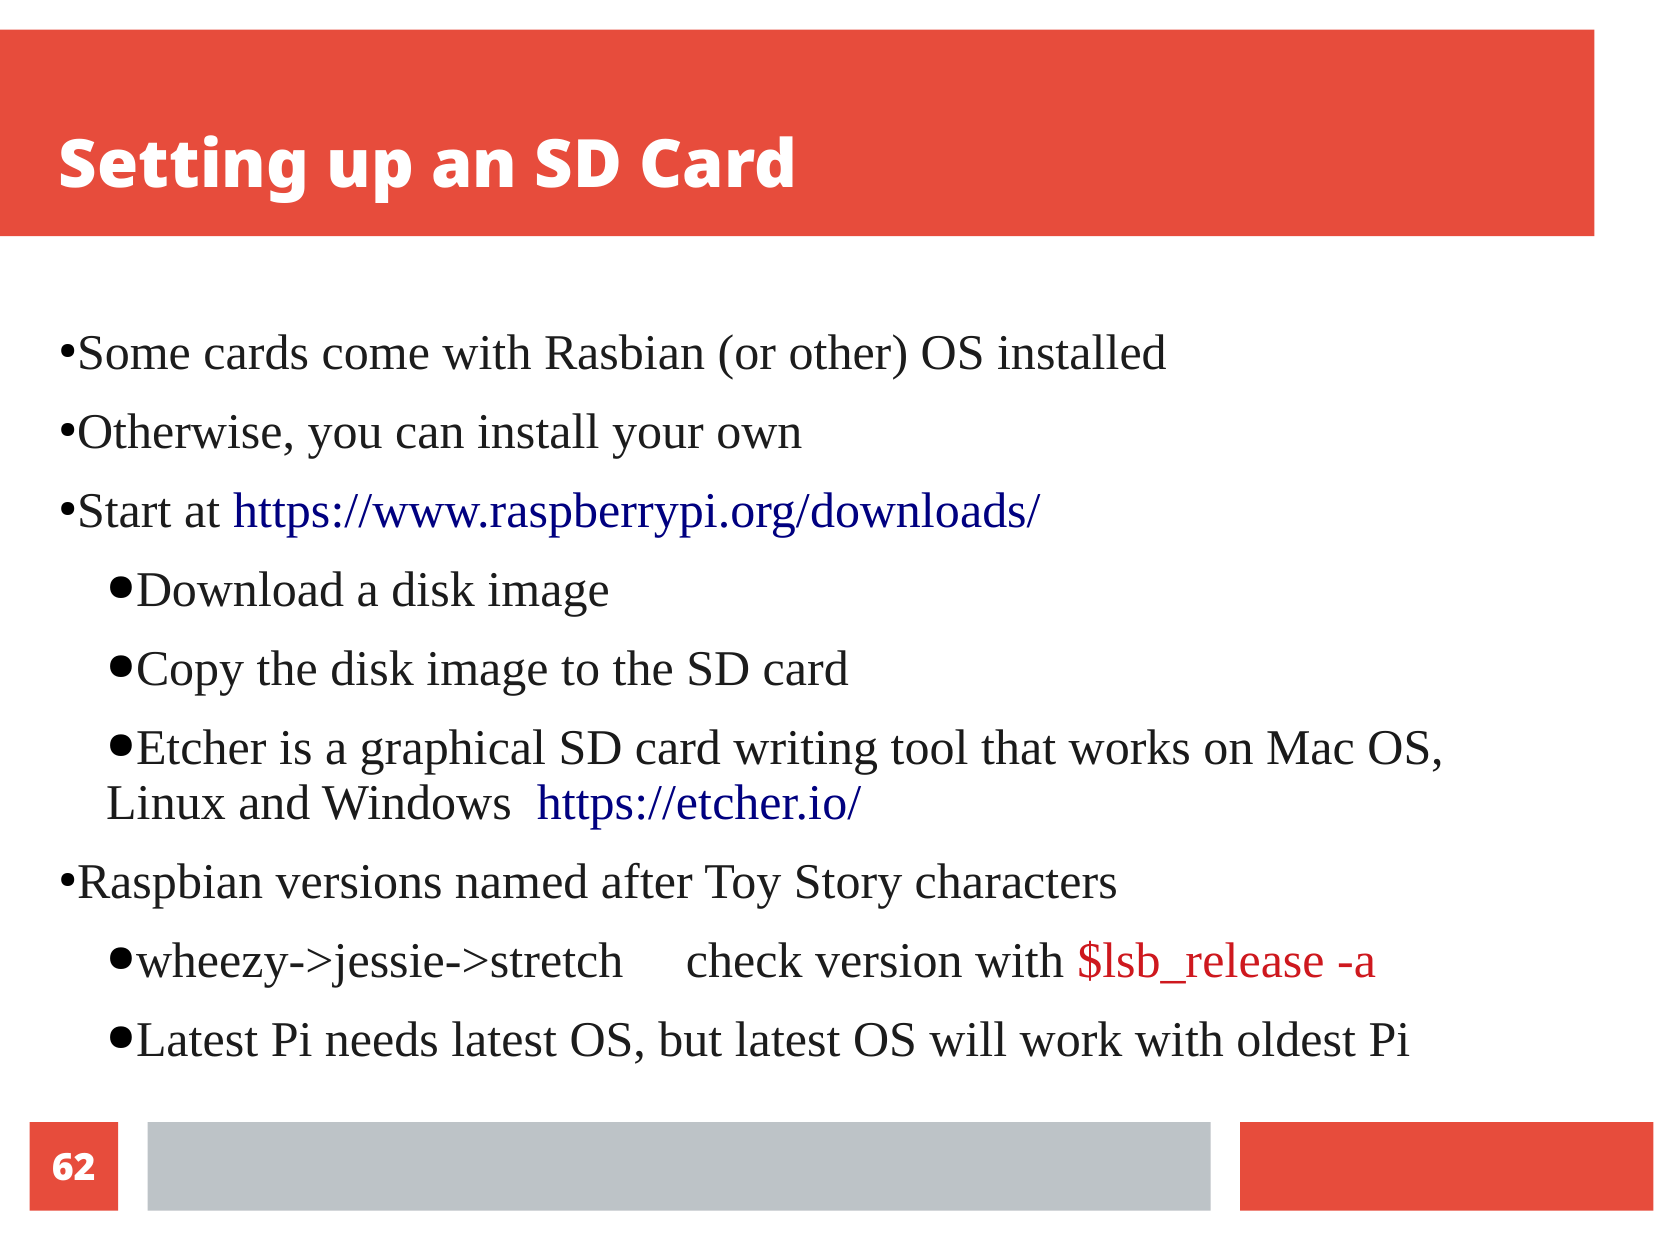

# Setting up an SD Card
Some cards come with Rasbian (or other) OS installed
Otherwise, you can install your own
Start at https://www.raspberrypi.org/downloads/
Download a disk image
Copy the disk image to the SD card
Etcher is a graphical SD card writing tool that works on Mac OS, Linux and Windows https://etcher.io/
Raspbian versions named after Toy Story characters
wheezy->jessie->stretch check version with $lsb_release -a
Latest Pi needs latest OS, but latest OS will work with oldest Pi
62